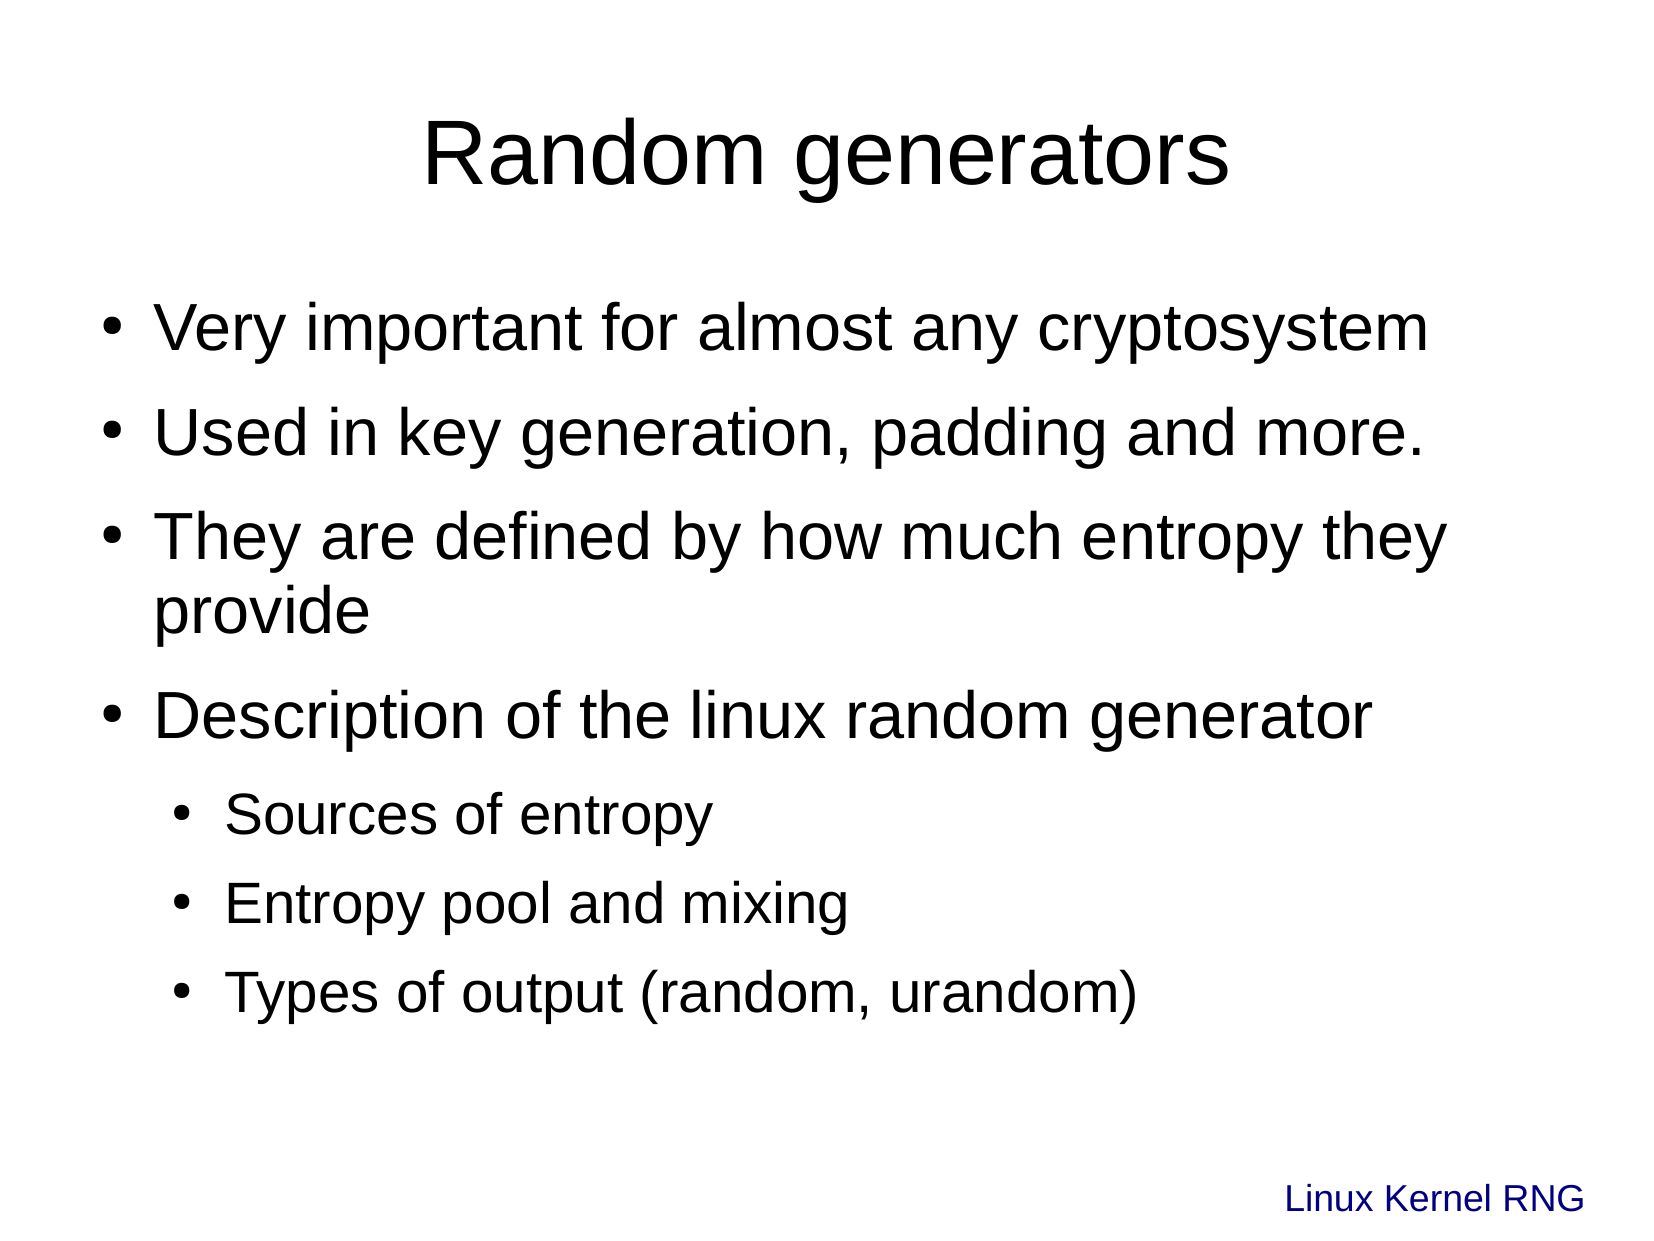

# Random generators
Very important for almost any cryptosystem
Used in key generation, padding and more.
They are defined by how much entropy they provide
Description of the linux random generator
Sources of entropy
Entropy pool and mixing
Types of output (random, urandom)
Linux Kernel RNG